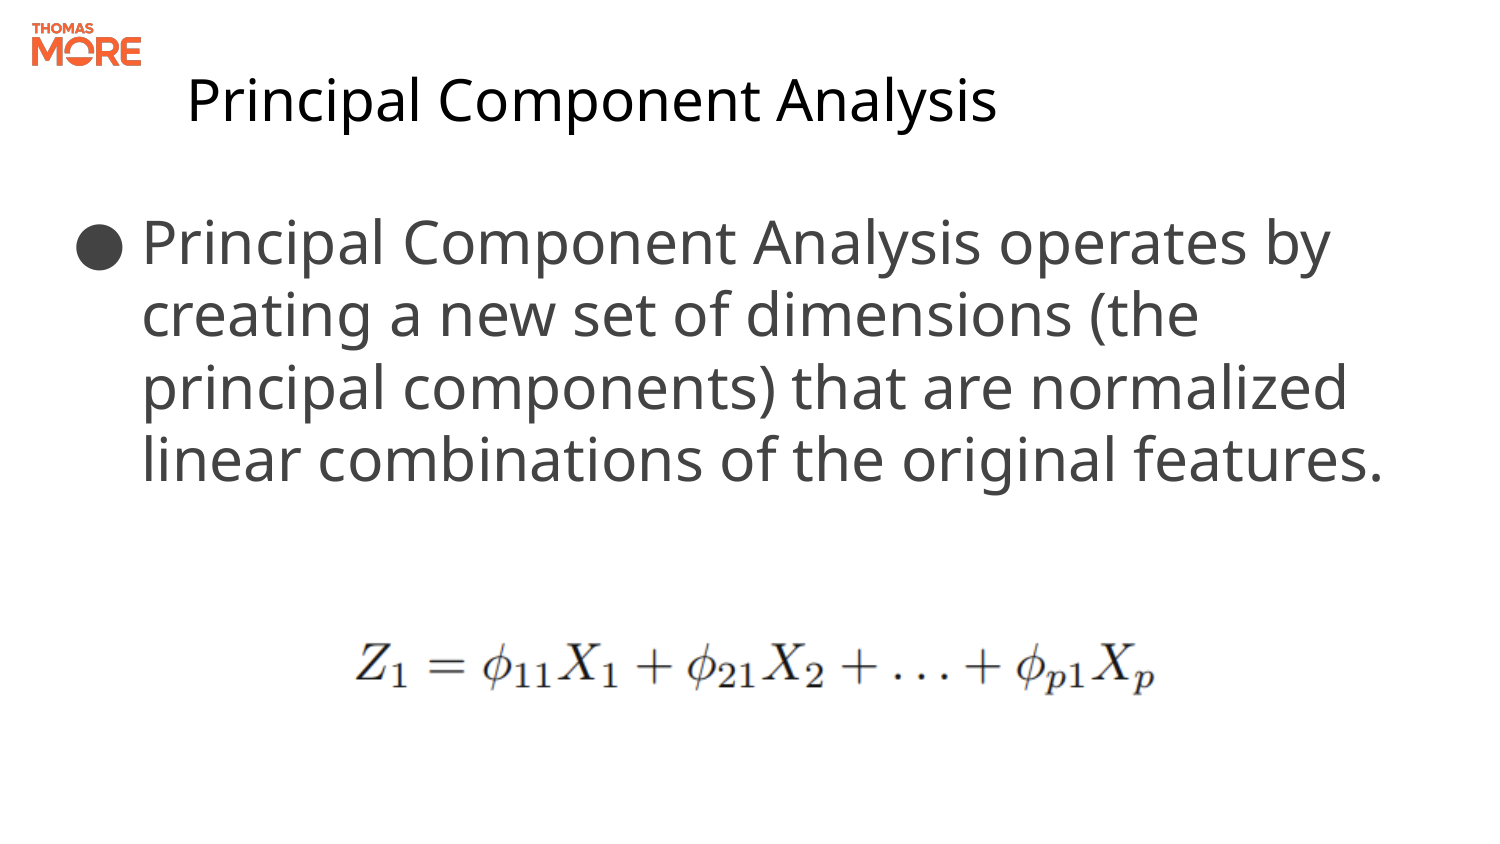

# Principal Component Analysis
Principal Component Analysis operates by creating a new set of dimensions (the principal components) that are normalized linear combinations of the original features.